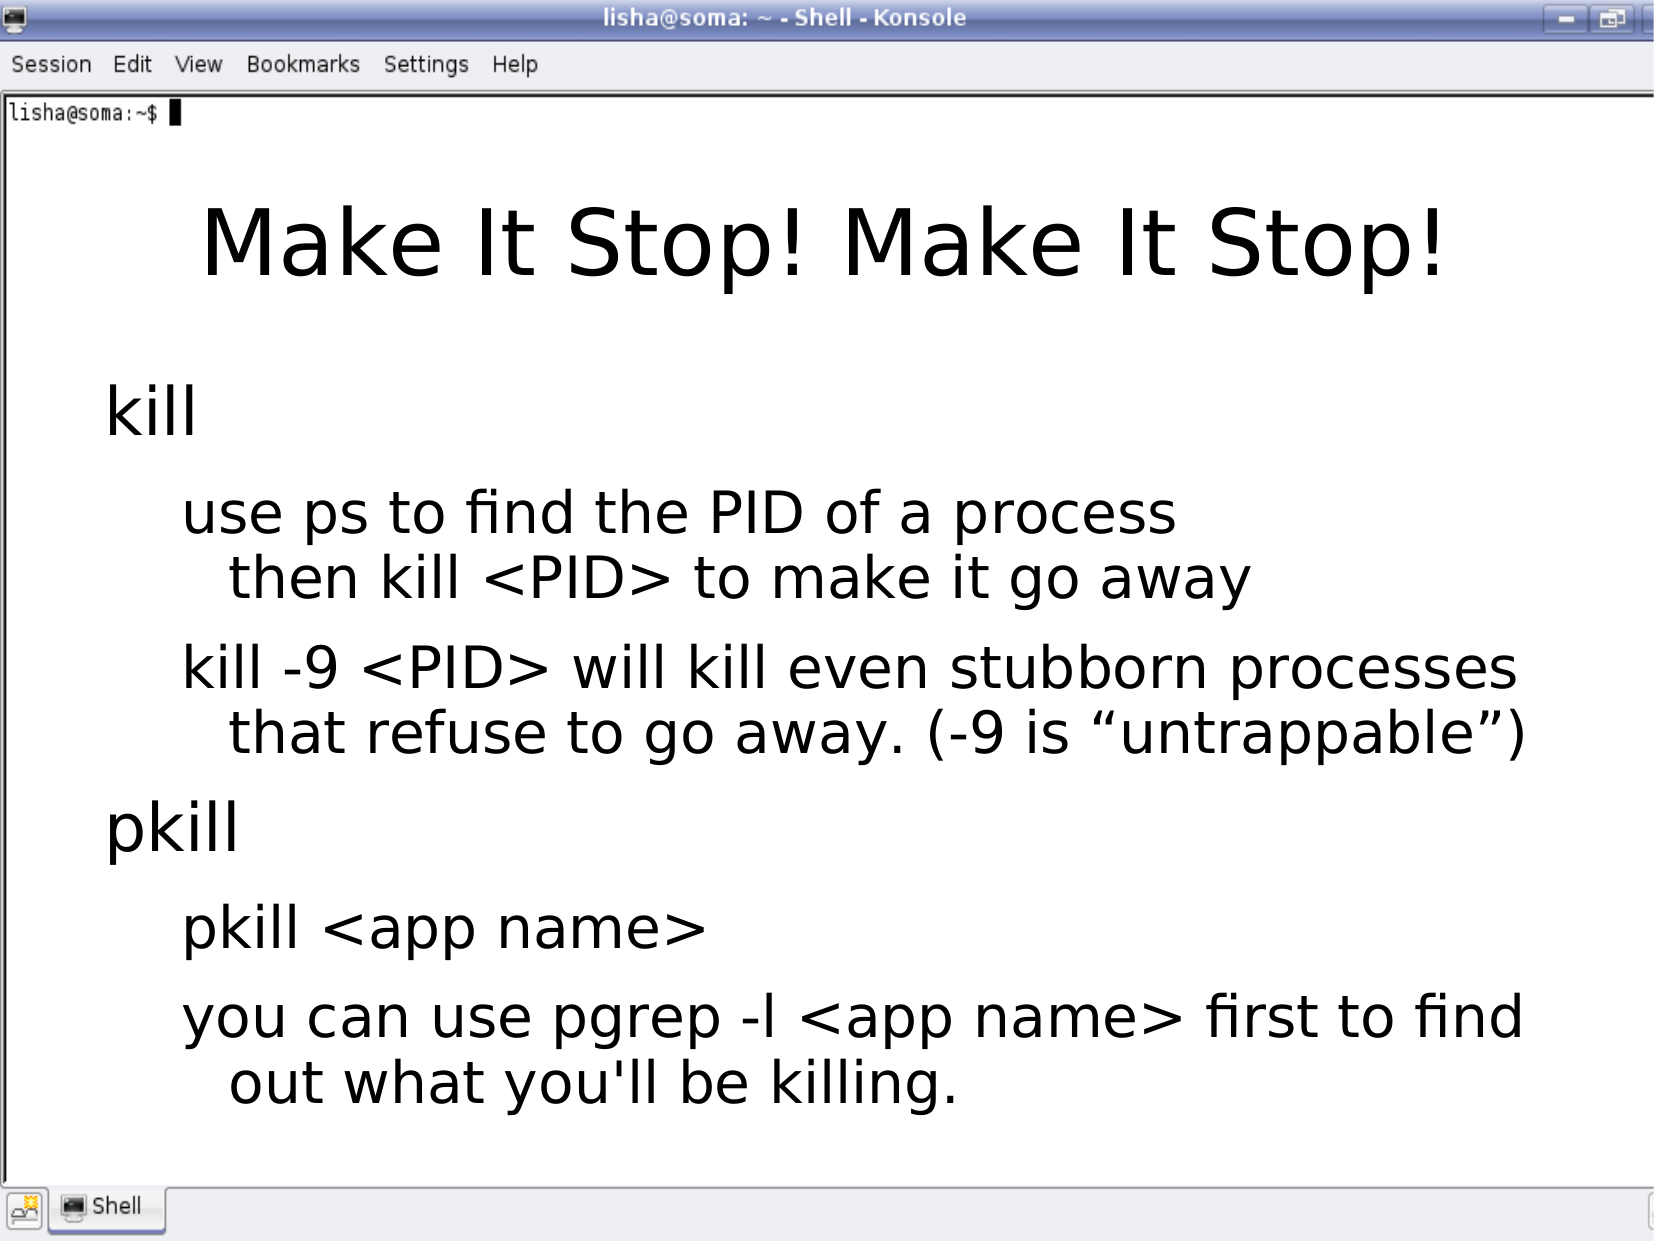

# Make It Stop! Make It Stop!
kill
use ps to find the PID of a process
then kill <PID> to make it go away
kill -9 <PID> will kill even stubborn processes that refuse to go away. (-9 is “untrappable”)‏
pkill
pkill <app name>
you can use pgrep -l <app name> first to find out what you'll be killing.